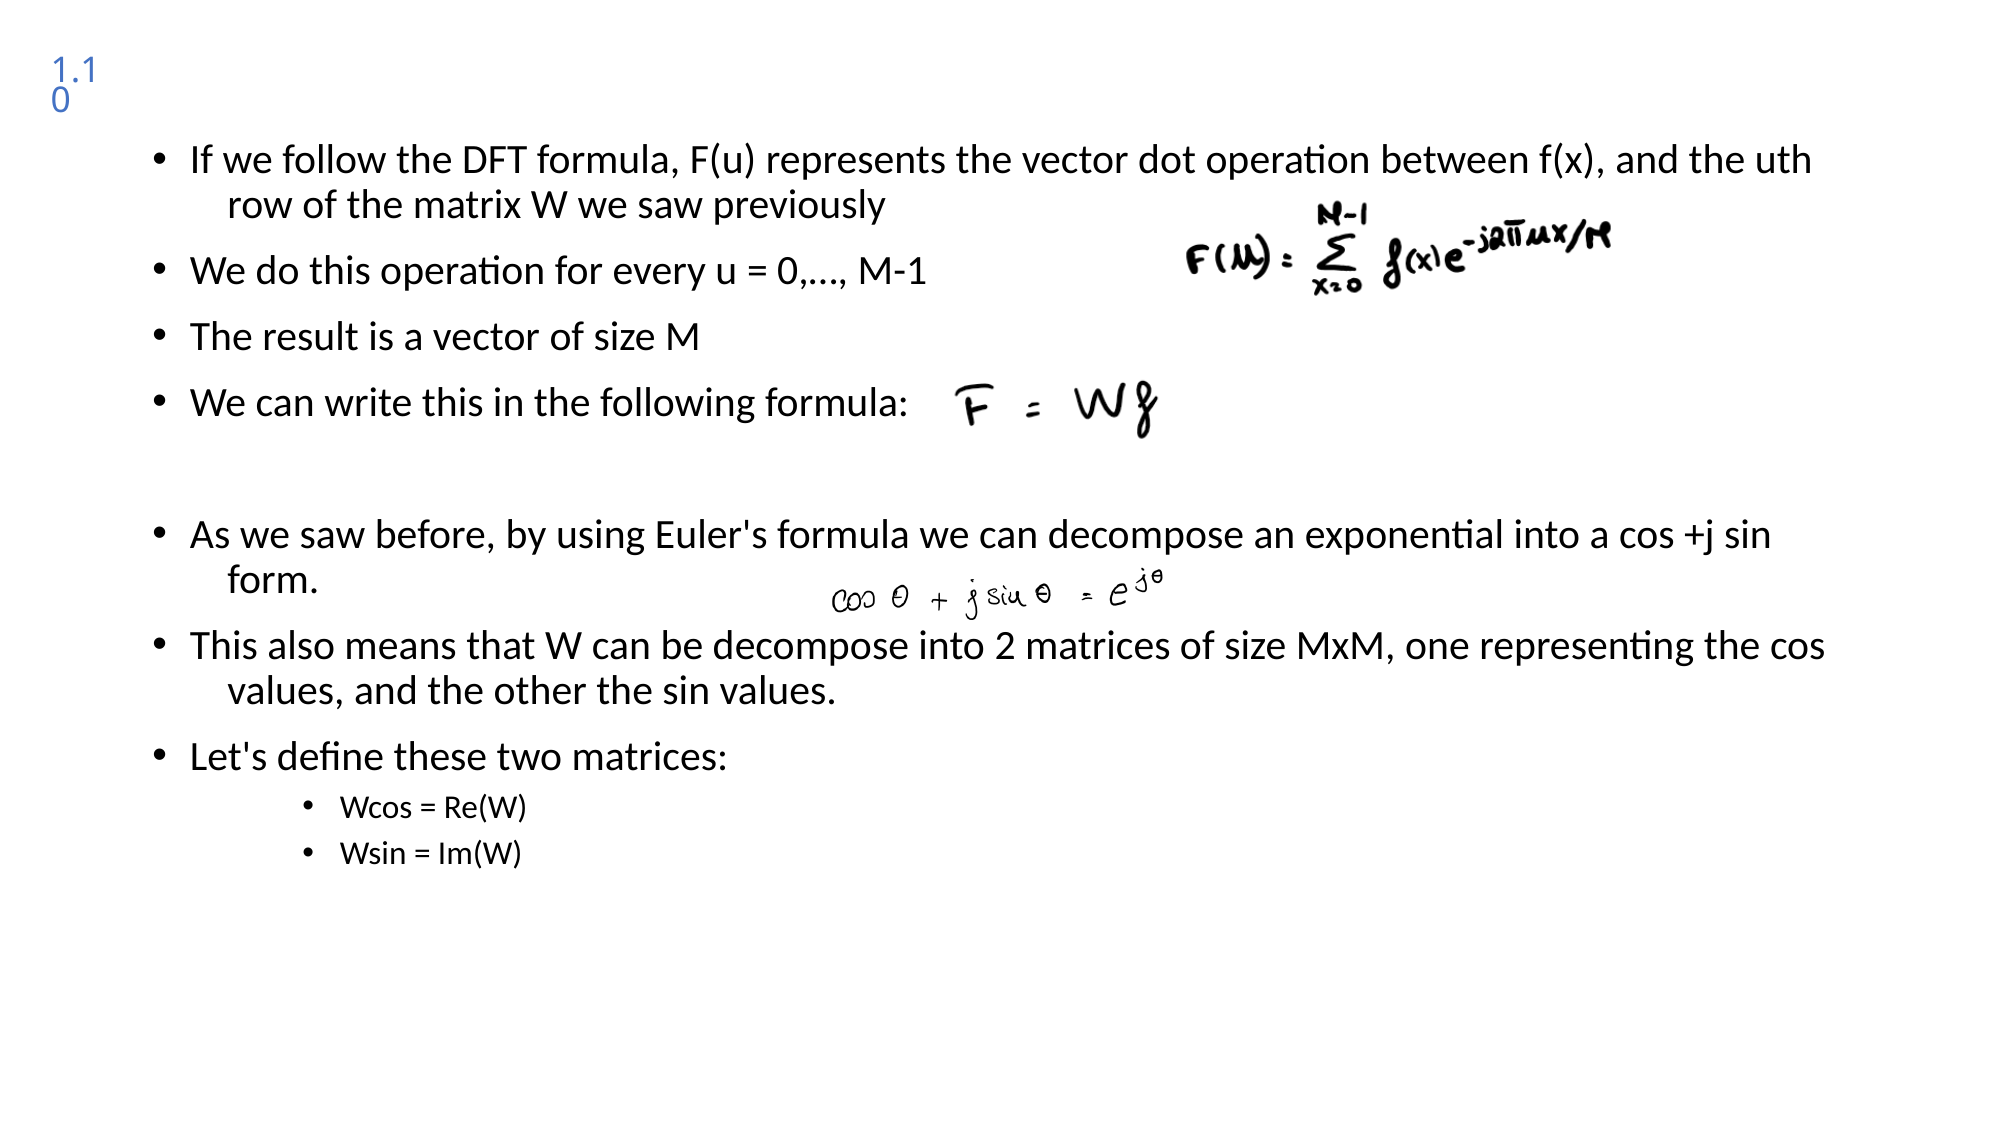

1.10
# If we follow the DFT formula, F(u) represents the vector dot operation between f(x), and the uth row of the matrix W we saw previously
We do this operation for every u = 0,…, M-1
The result is a vector of size M
We can write this in the following formula:
As we saw before, by using Euler's formula we can decompose an exponential into a cos +j sin form.
This also means that W can be decompose into 2 matrices of size MxM, one representing the cos values, and the other the sin values.
Let's define these two matrices:
Wcos = Re(W)
Wsin = Im(W)